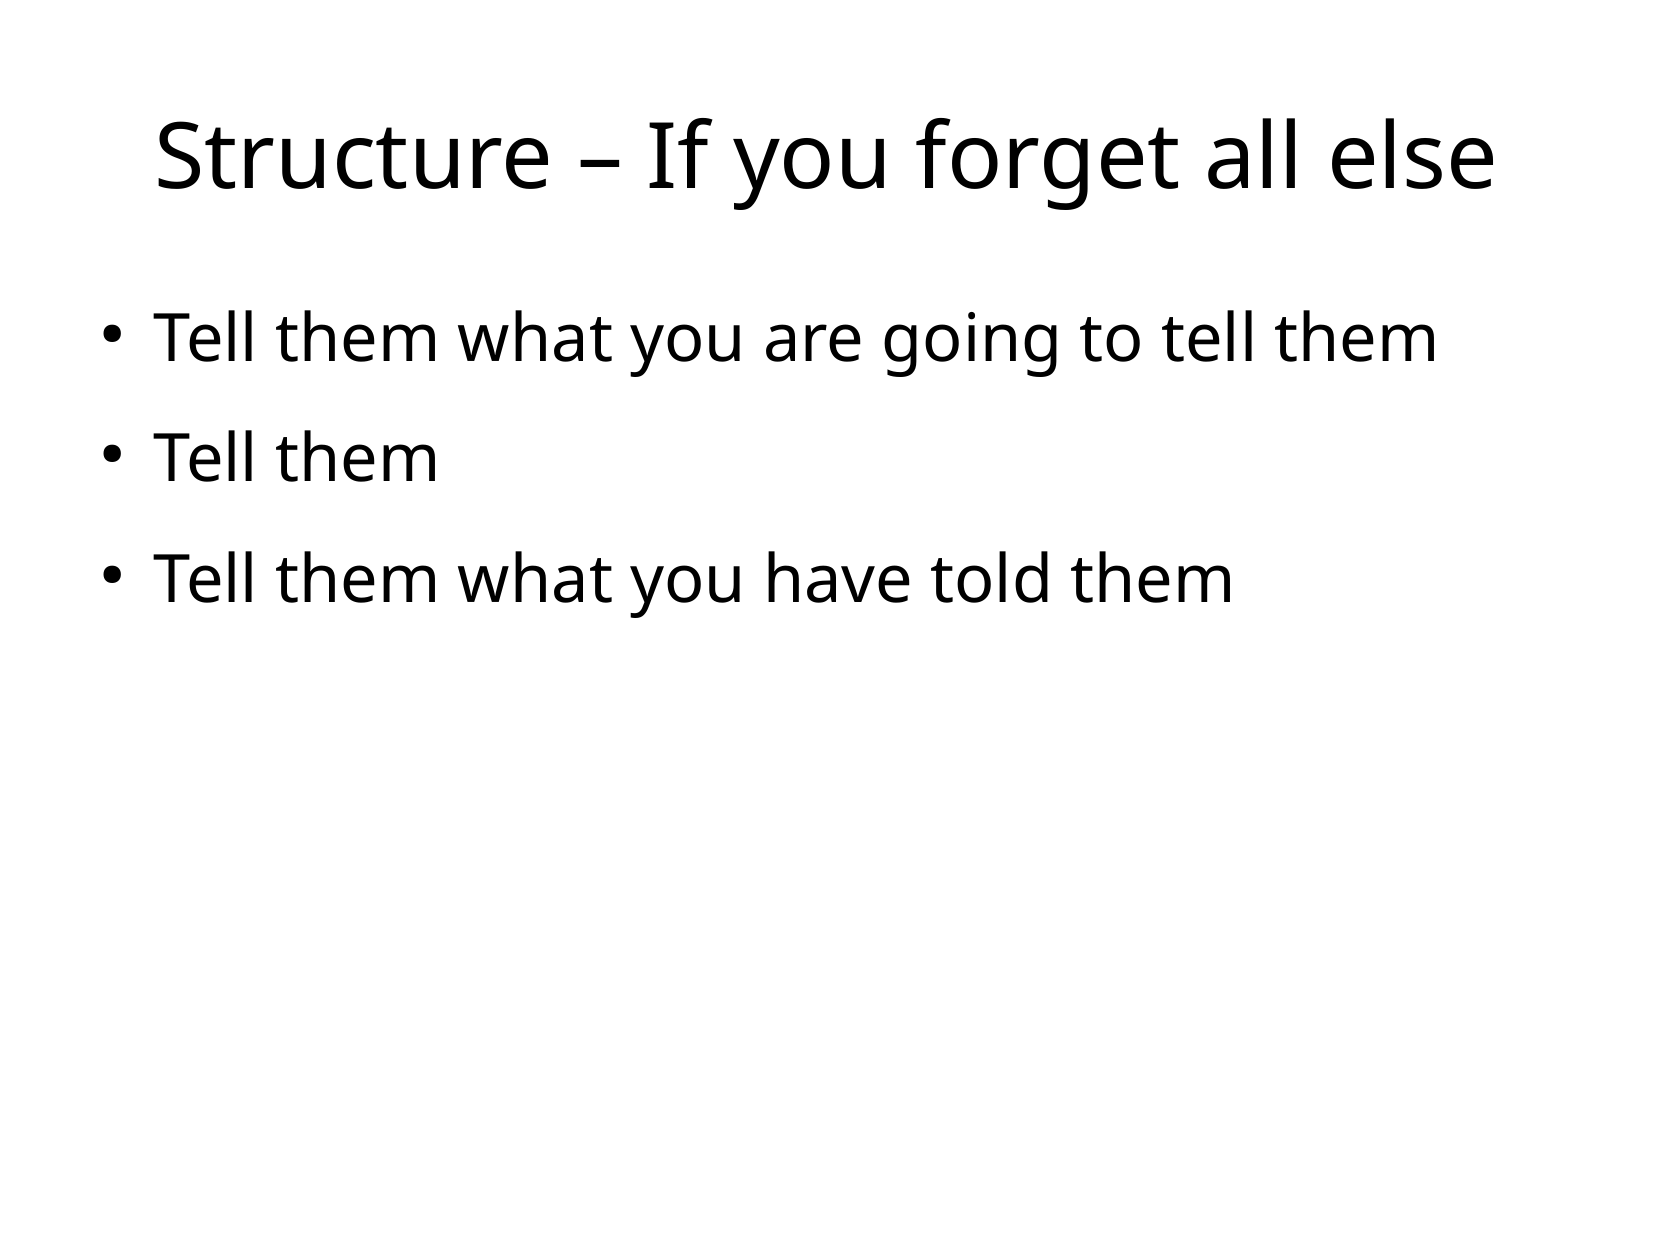

# Structure – If you forget all else
Tell them what you are going to tell them
Tell them
Tell them what you have told them